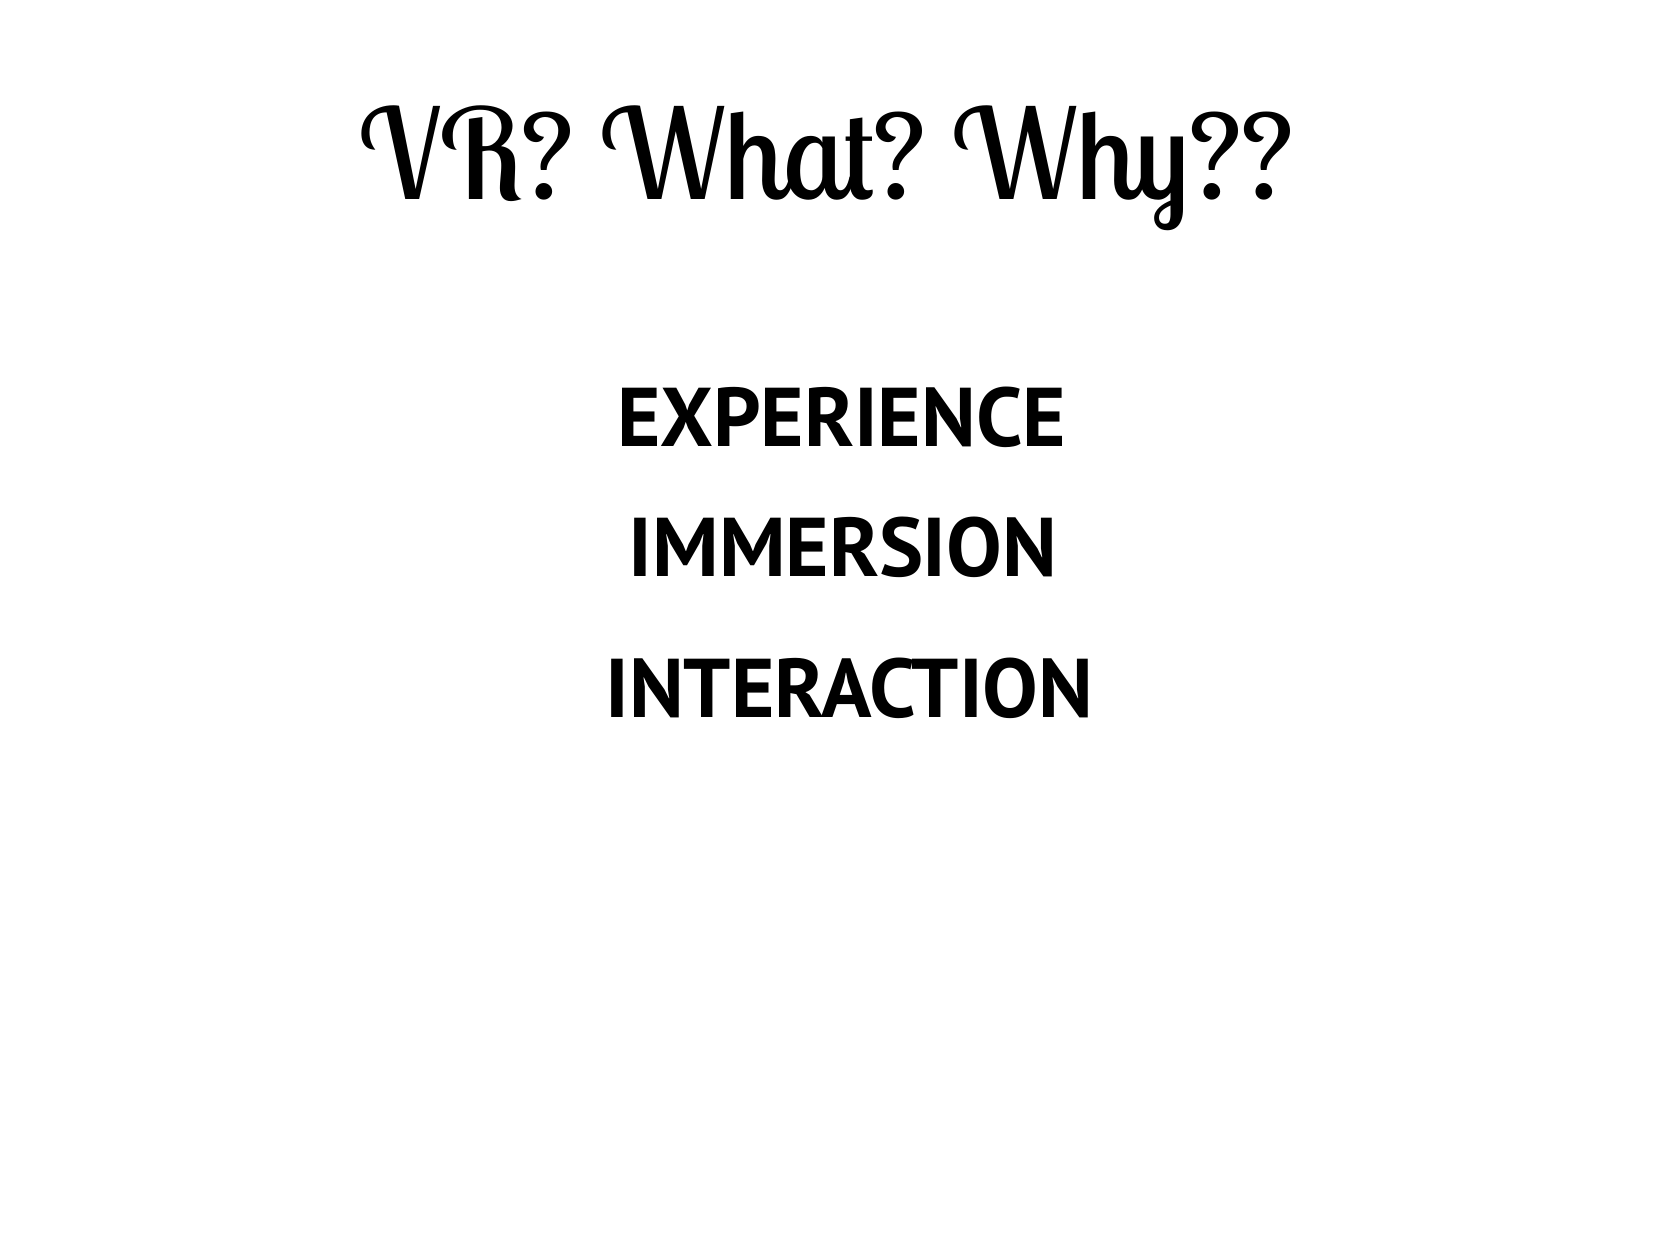

# VR? What? Why??
EXPERIENCE
IMMERSION
INTERACTION